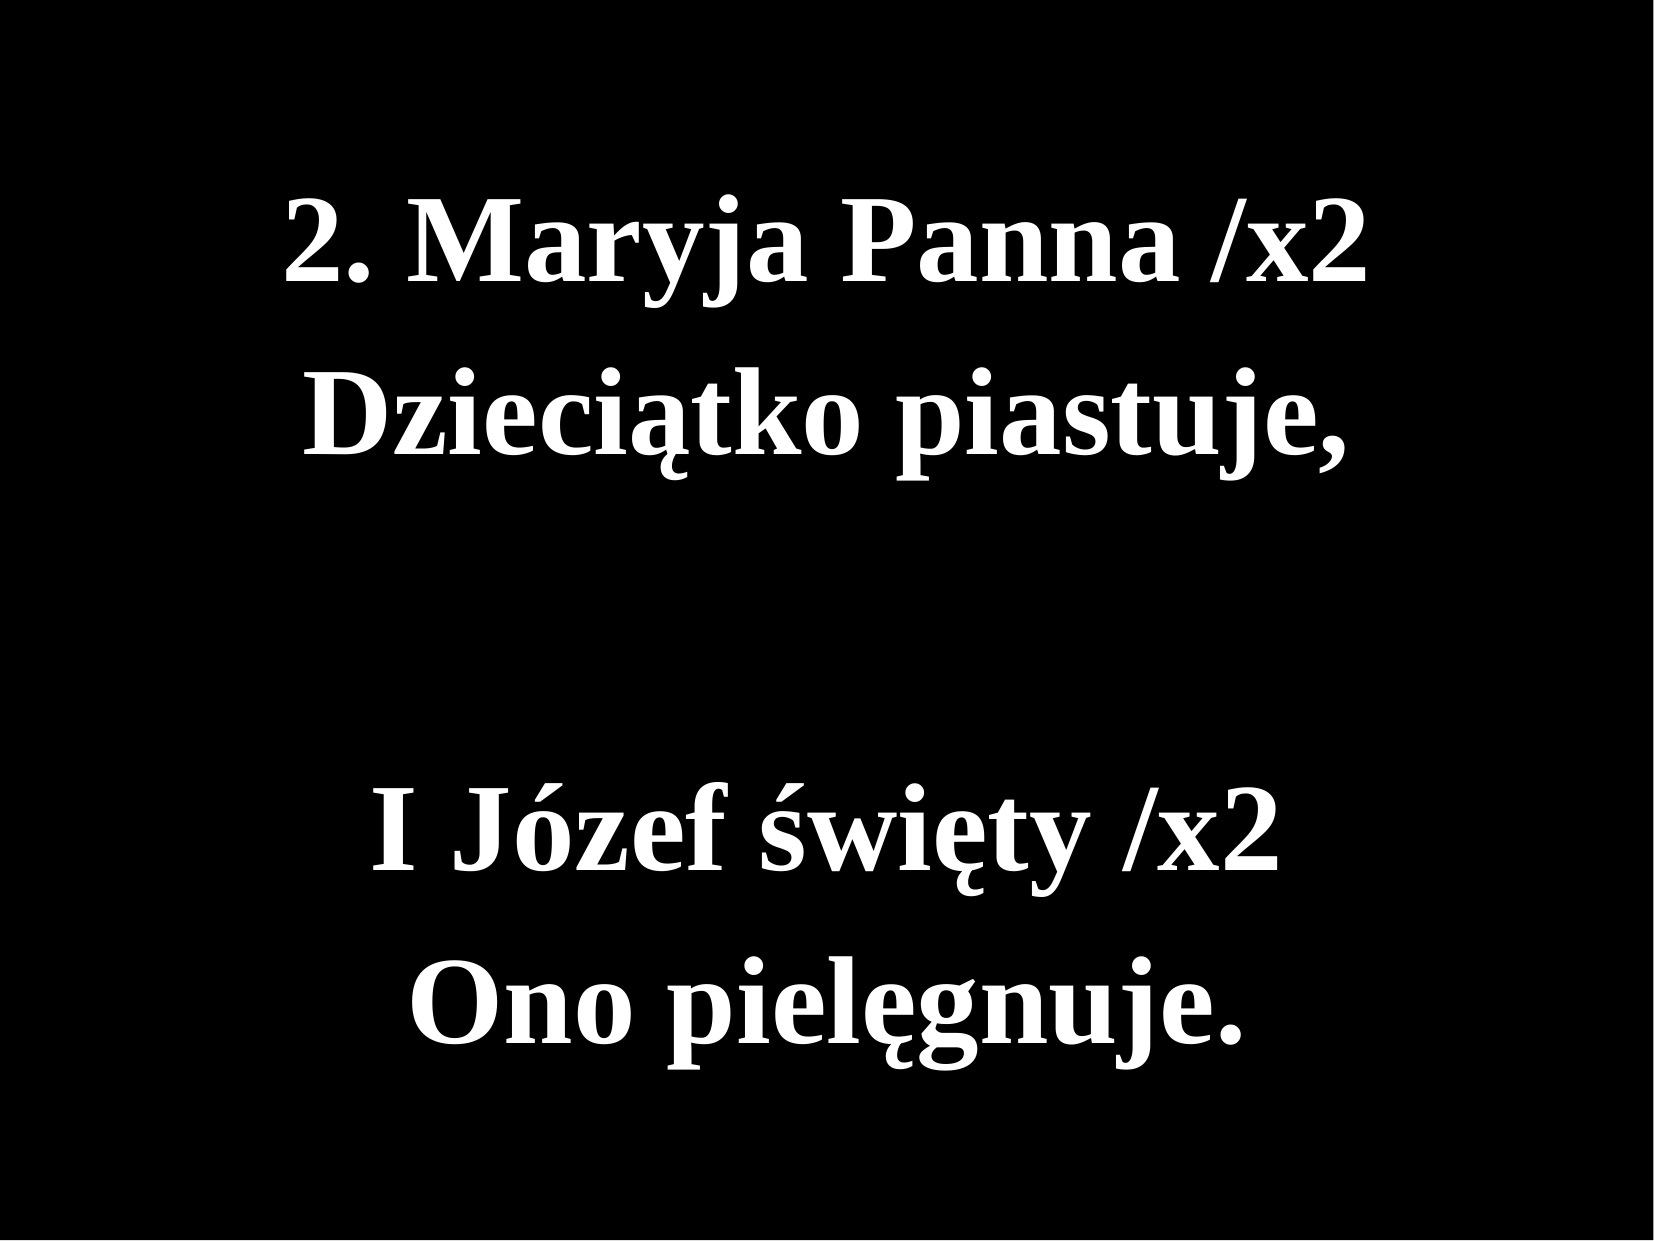

# 2. Maryja Panna /x2 ppp Dzieciątko piastuje, I Józef święty /x2 ppp Ono pielęgnuje.